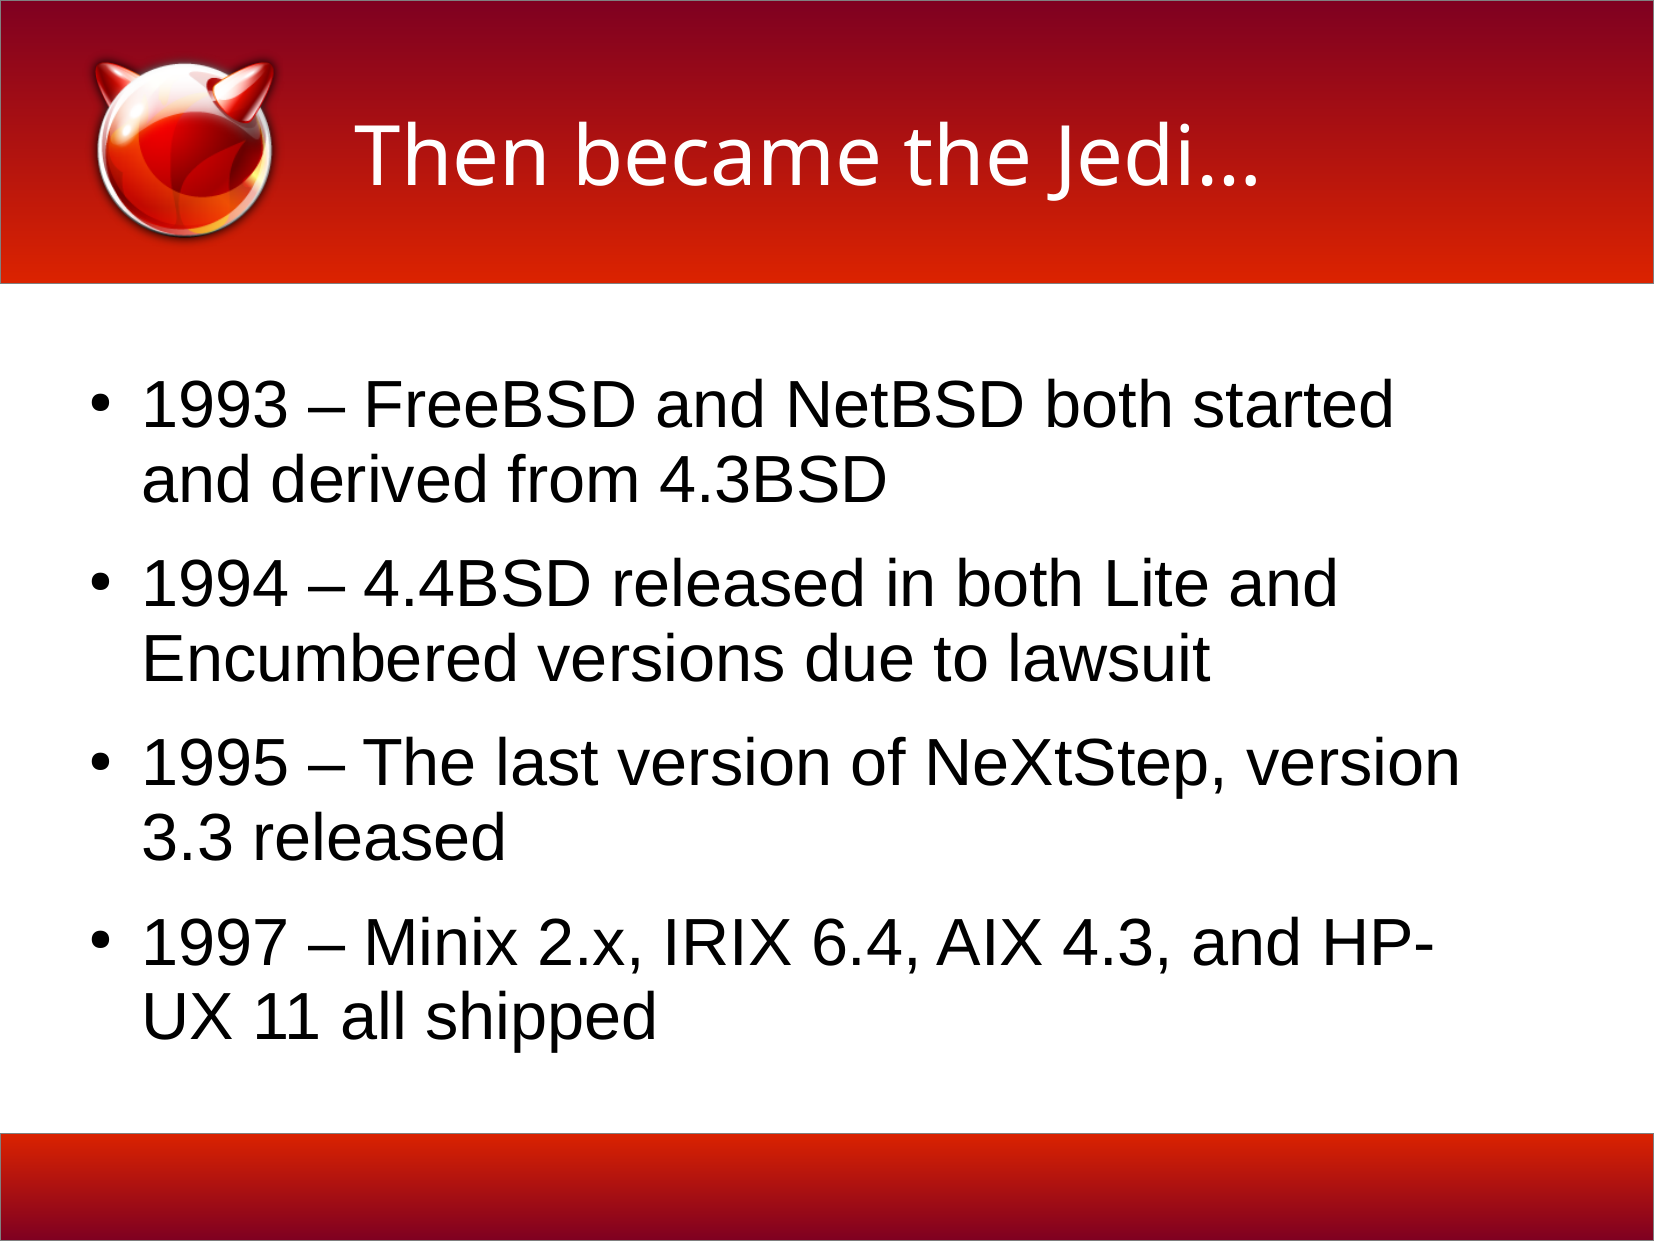

# Then became the Jedi…
1993 – FreeBSD and NetBSD both started and derived from 4.3BSD
1994 – 4.4BSD released in both Lite and Encumbered versions due to lawsuit
1995 – The last version of NeXtStep, version 3.3 released
1997 – Minix 2.x, IRIX 6.4, AIX 4.3, and HP-UX 11 all shipped